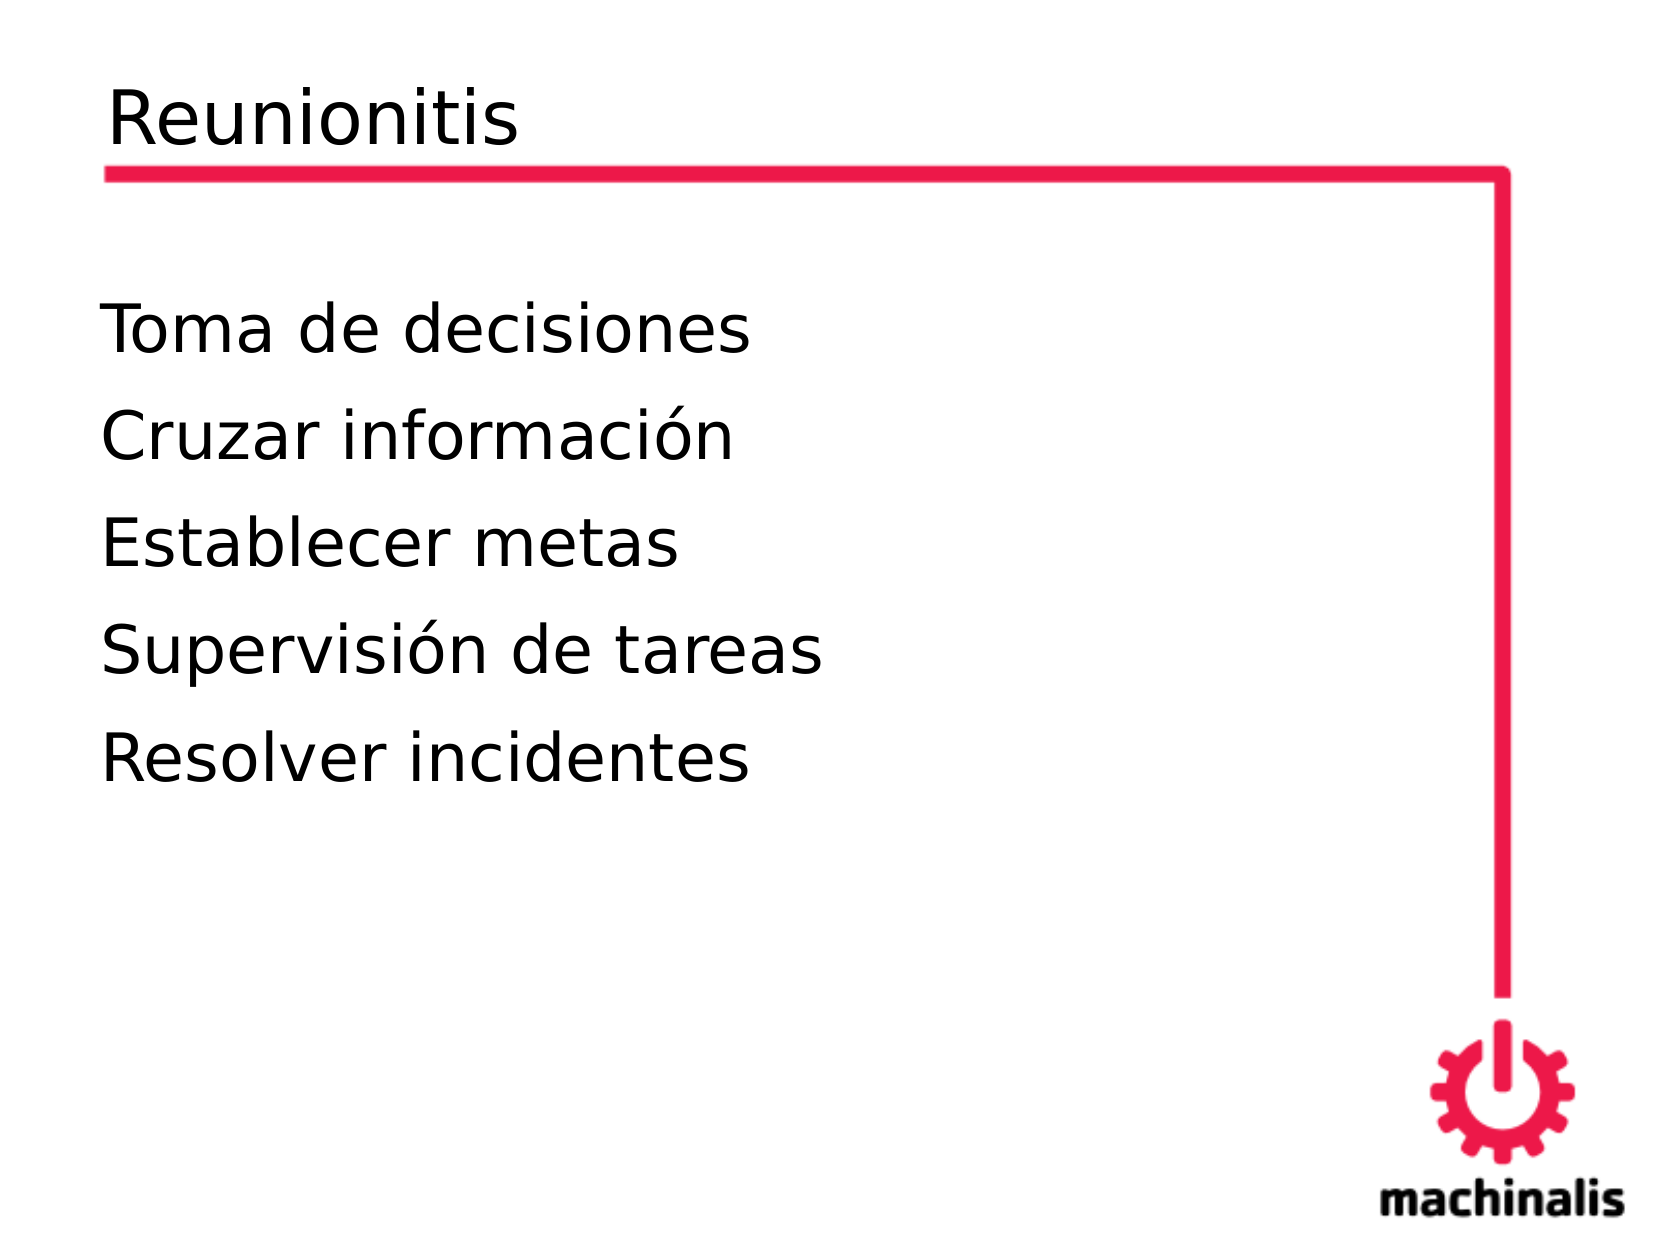

# Reunionitis
Toma de decisiones
Cruzar información
Establecer metas
Supervisión de tareas
Resolver incidentes